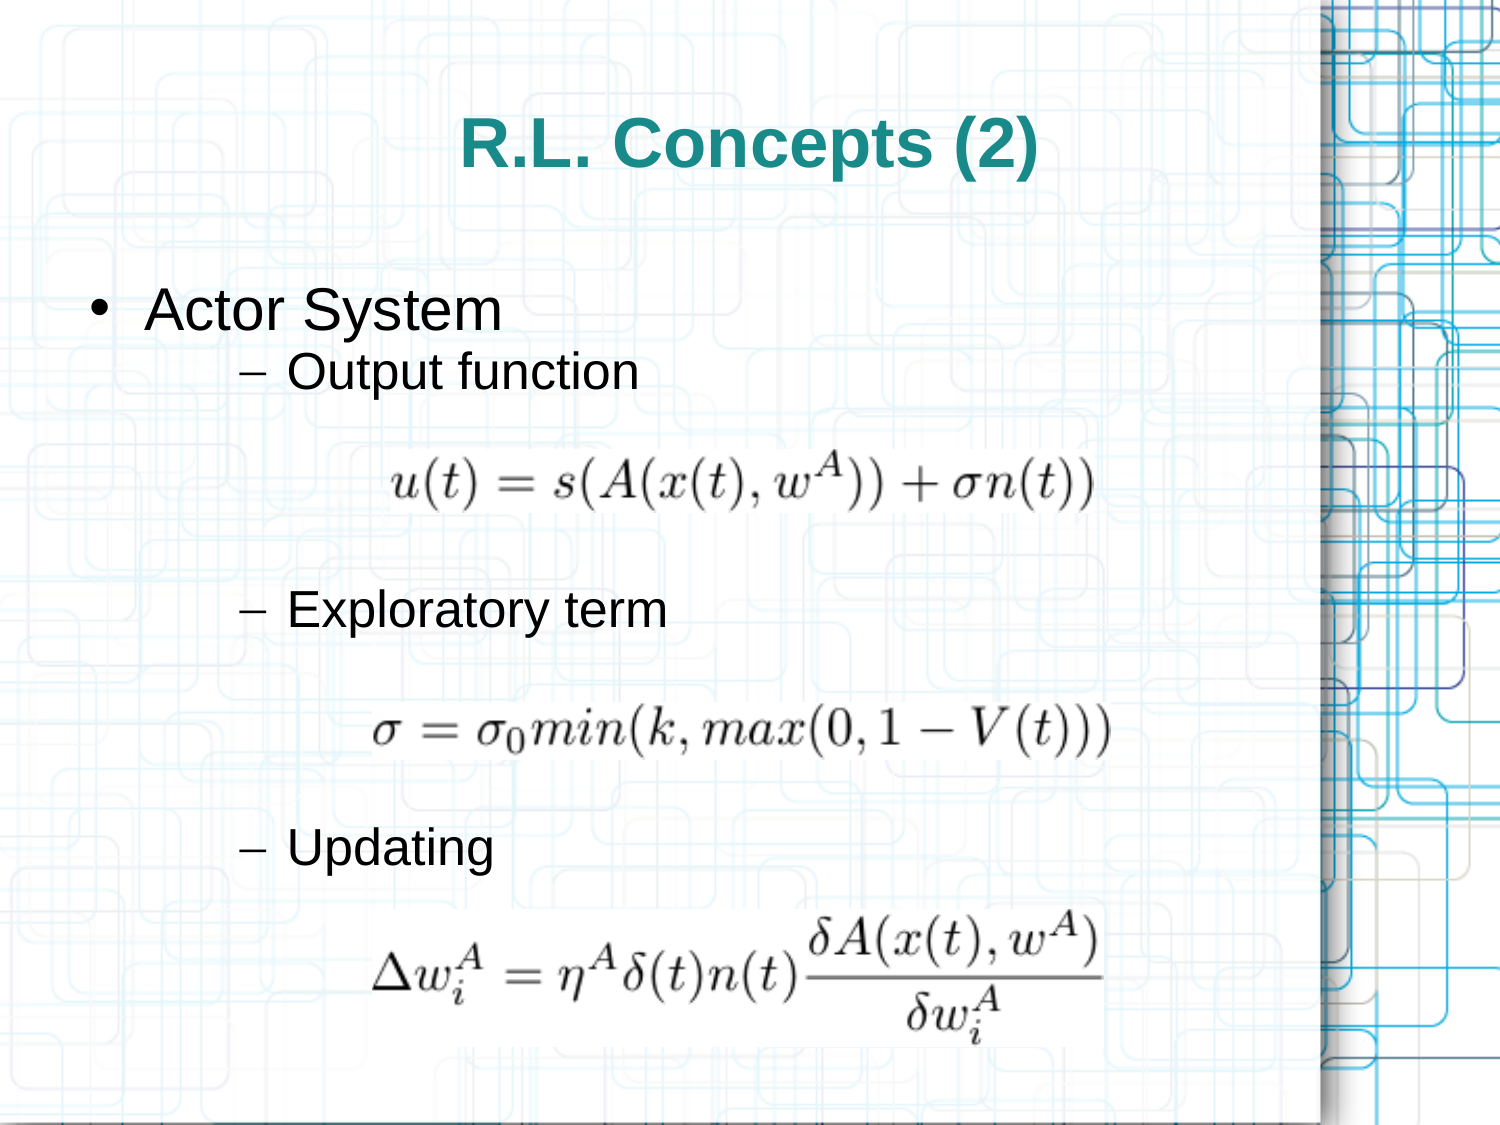

# R.L. Concepts (2)
Actor System
Output function
Exploratory term
Updating